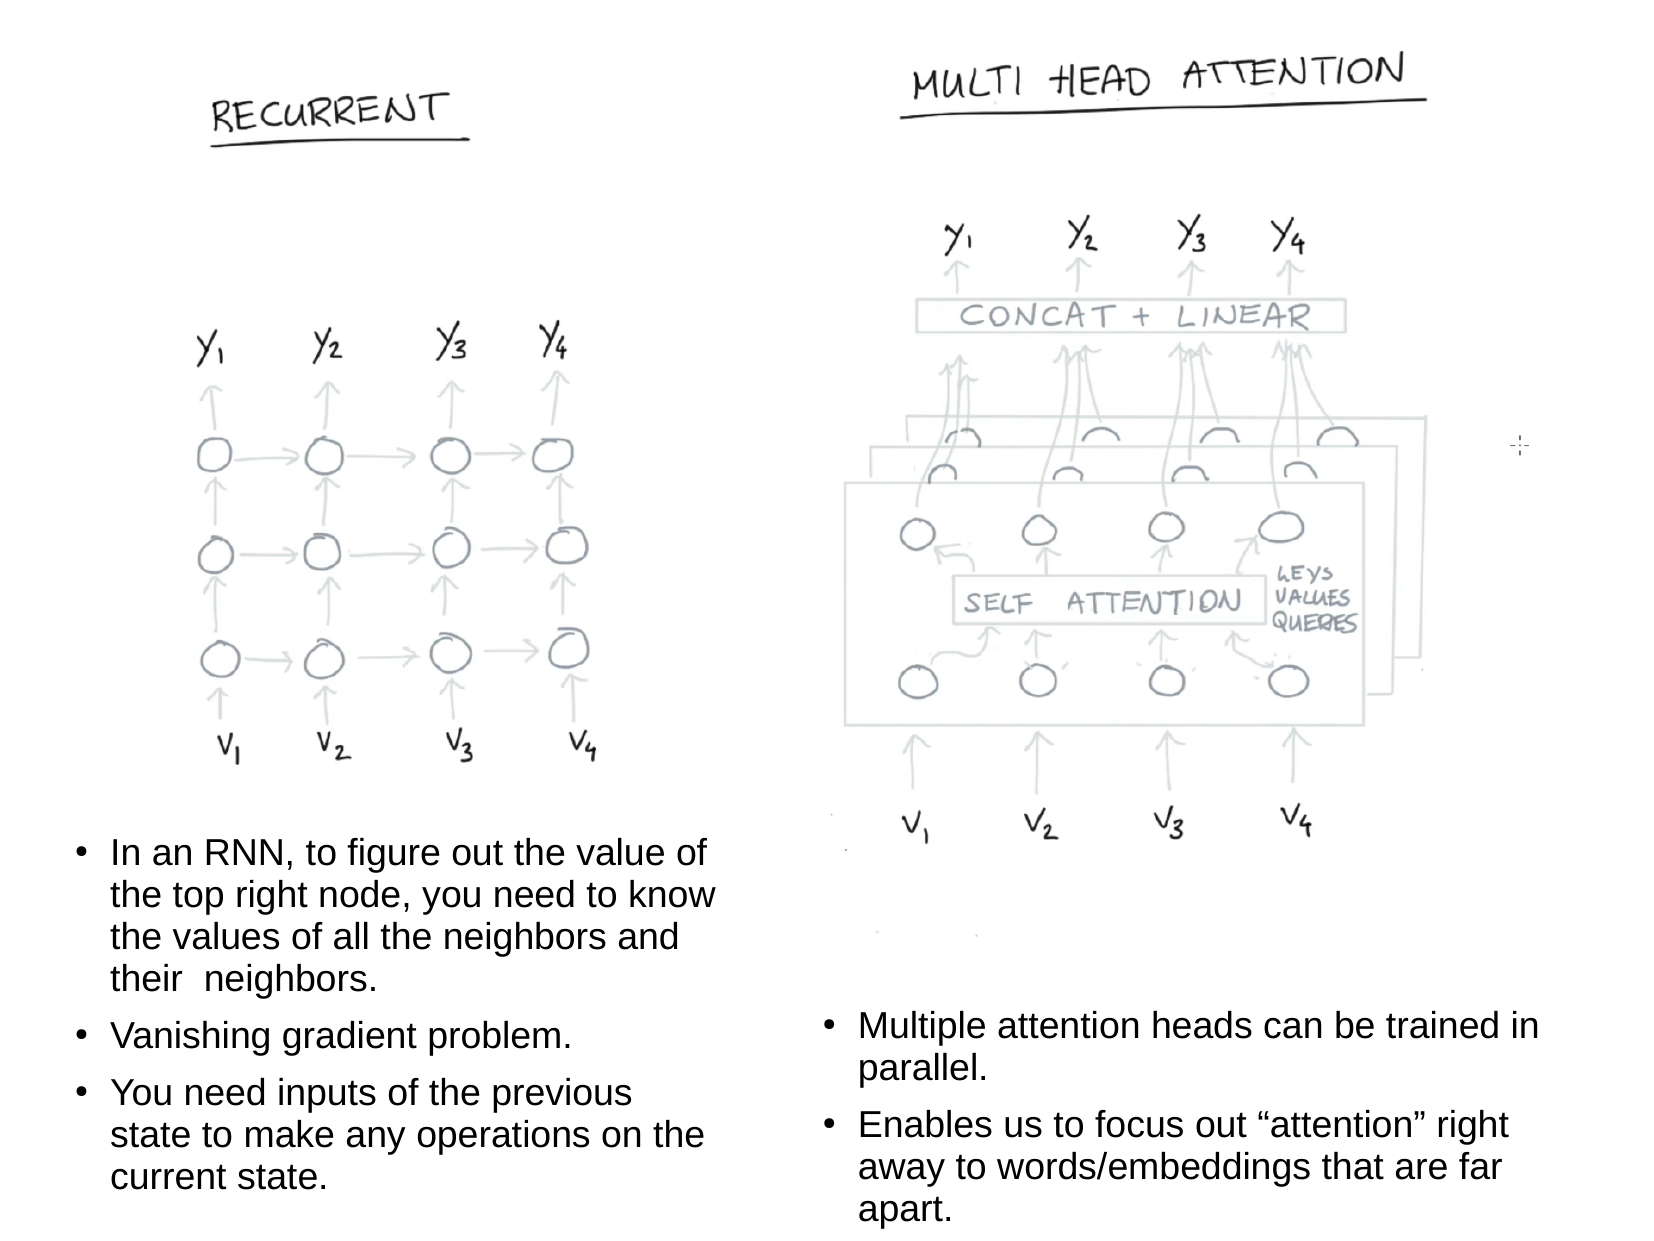

In an RNN, to figure out the value of the top right node, you need to know the values of all the neighbors and their neighbors.
Vanishing gradient problem.
You need inputs of the previous state to make any operations on the current state.
Multiple attention heads can be trained in parallel.
Enables us to focus out “attention” right away to words/embeddings that are far apart.